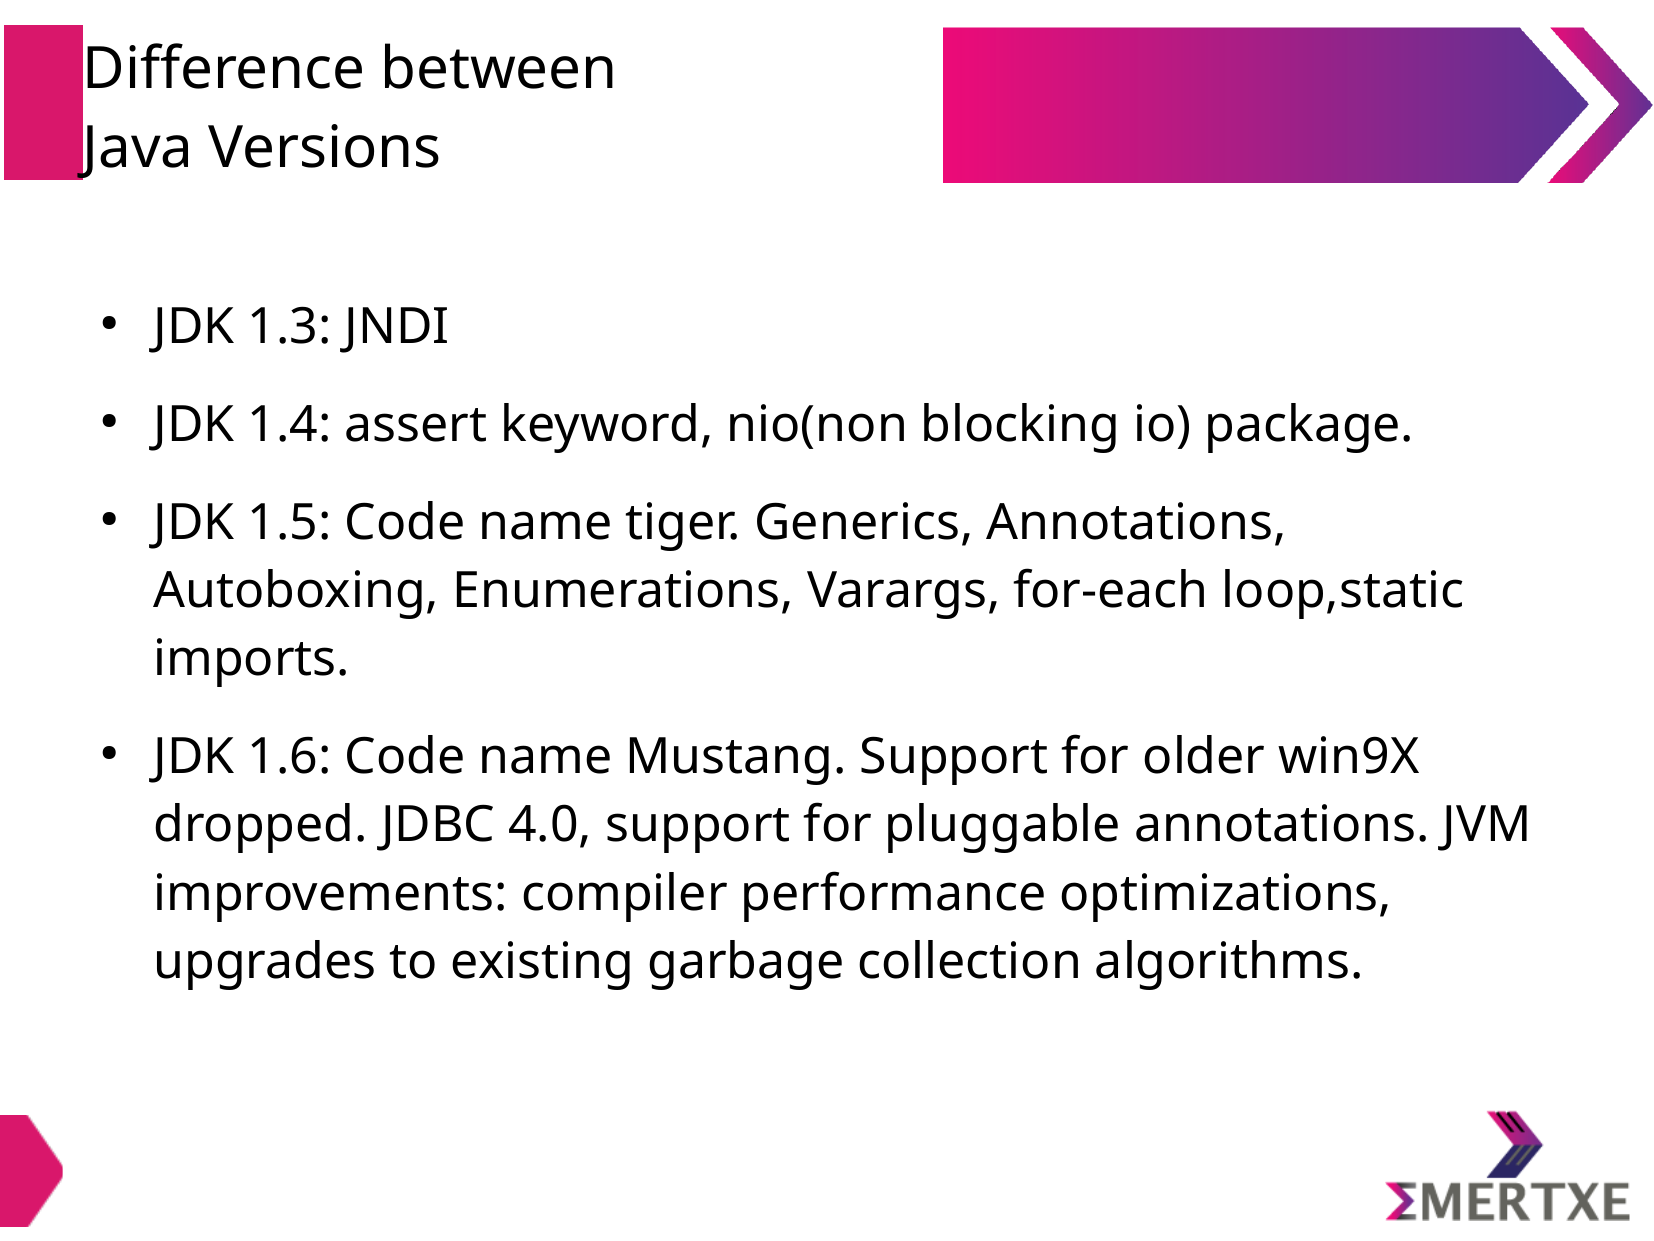

# Difference between Java Versions
JDK 1.3: JNDI
JDK 1.4: assert keyword, nio(non blocking io) package.
JDK 1.5: Code name tiger. Generics, Annotations, Autoboxing, Enumerations, Varargs, for-each loop,static imports.
JDK 1.6: Code name Mustang. Support for older win9X dropped. JDBC 4.0, support for pluggable annotations. JVM improvements: compiler performance optimizations, upgrades to existing garbage collection algorithms.